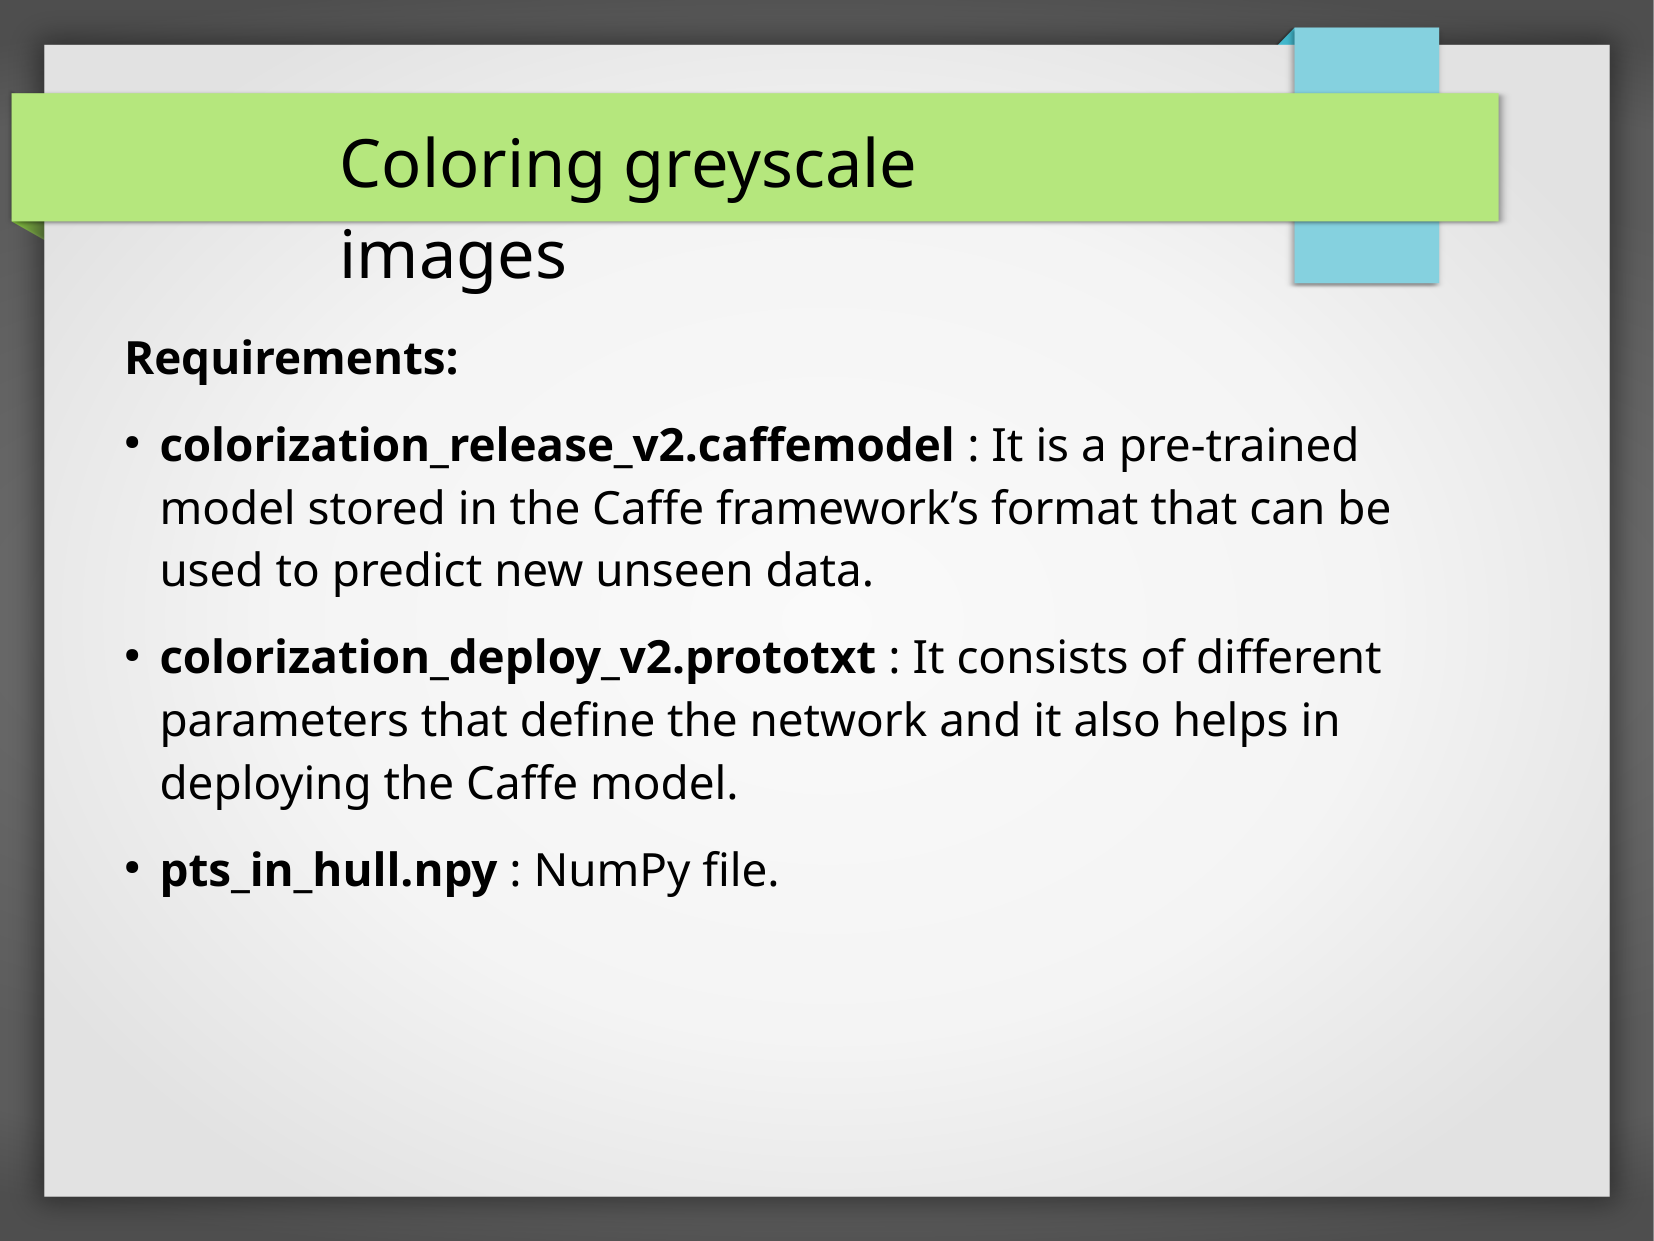

Coloring greyscale images
Requirements:
colorization_release_v2.caffemodel : It is a pre-trained model stored in the Caffe framework’s format that can be used to predict new unseen data.
colorization_deploy_v2.prototxt : It consists of different parameters that define the network and it also helps in deploying the Caffe model.
pts_in_hull.npy : NumPy file.